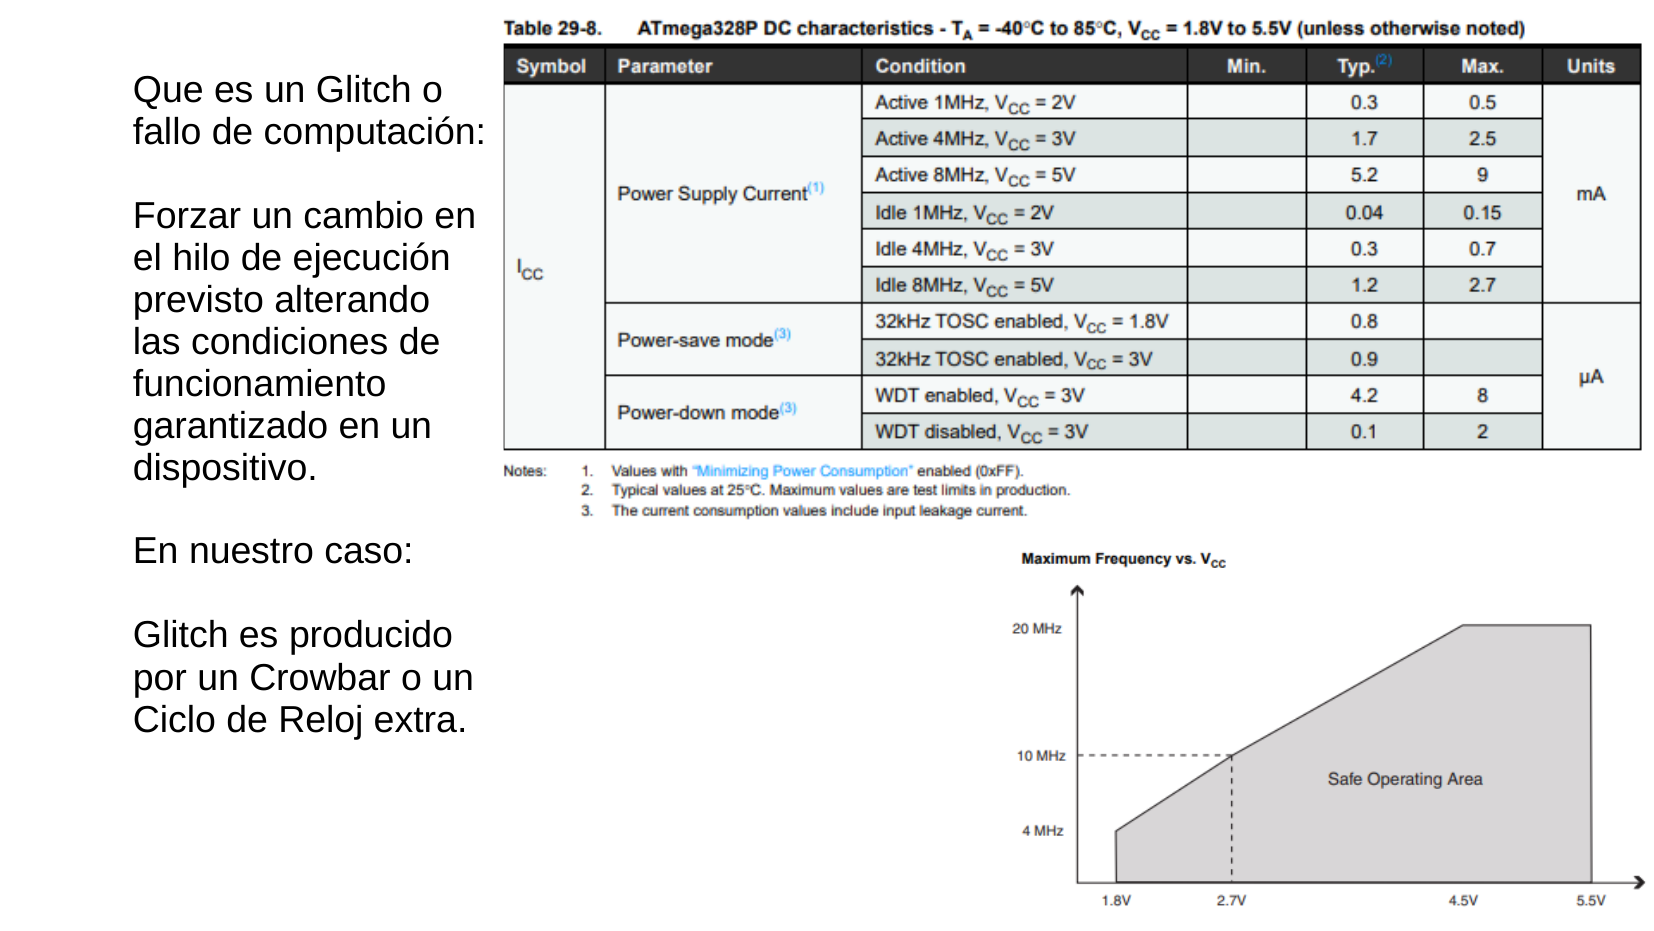

Que es un Glitch o fallo de computación:
Forzar un cambio en el hilo de ejecución previsto alterando las condiciones de funcionamiento garantizado en un dispositivo.
En nuestro caso:
Glitch es producido por un Crowbar o un Ciclo de Reloj extra.